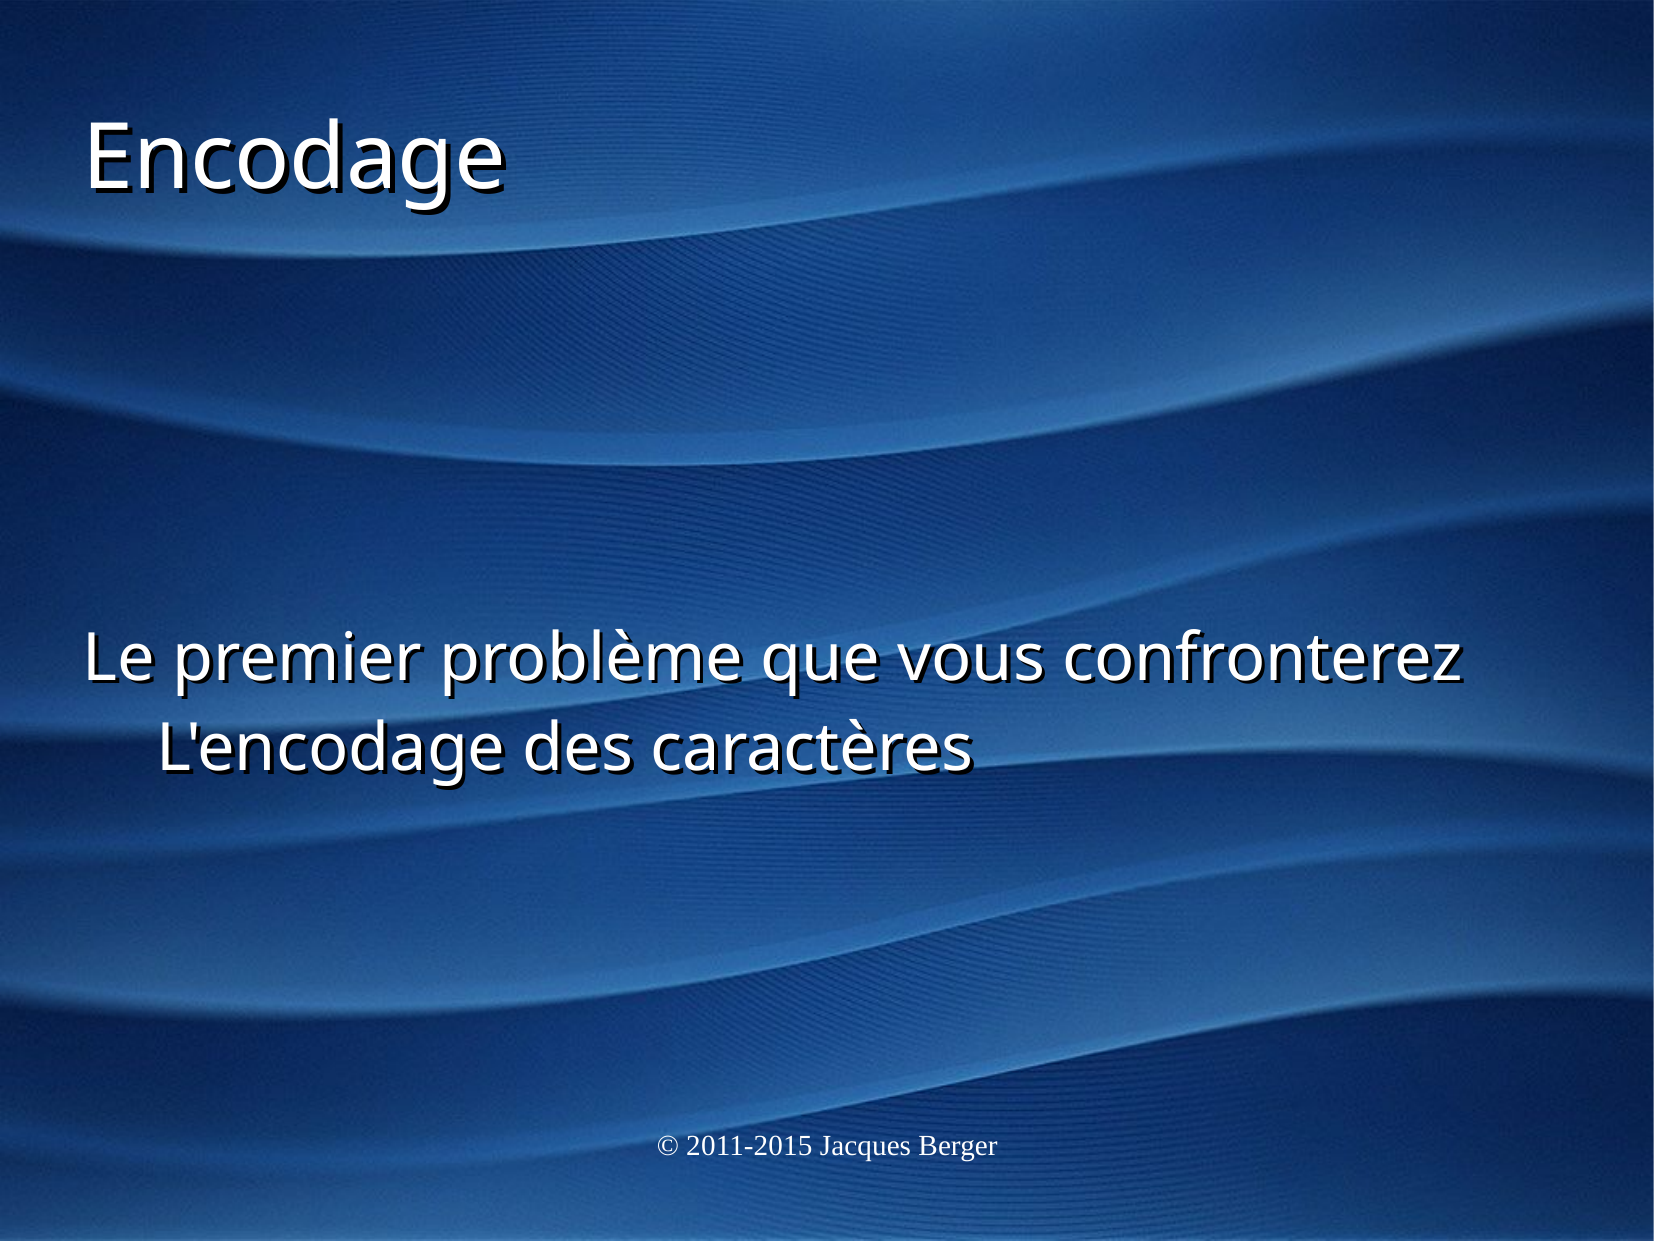

# Encodage
Le premier problème que vous confronterez
	L'encodage des caractères
© 2011-2015 Jacques Berger